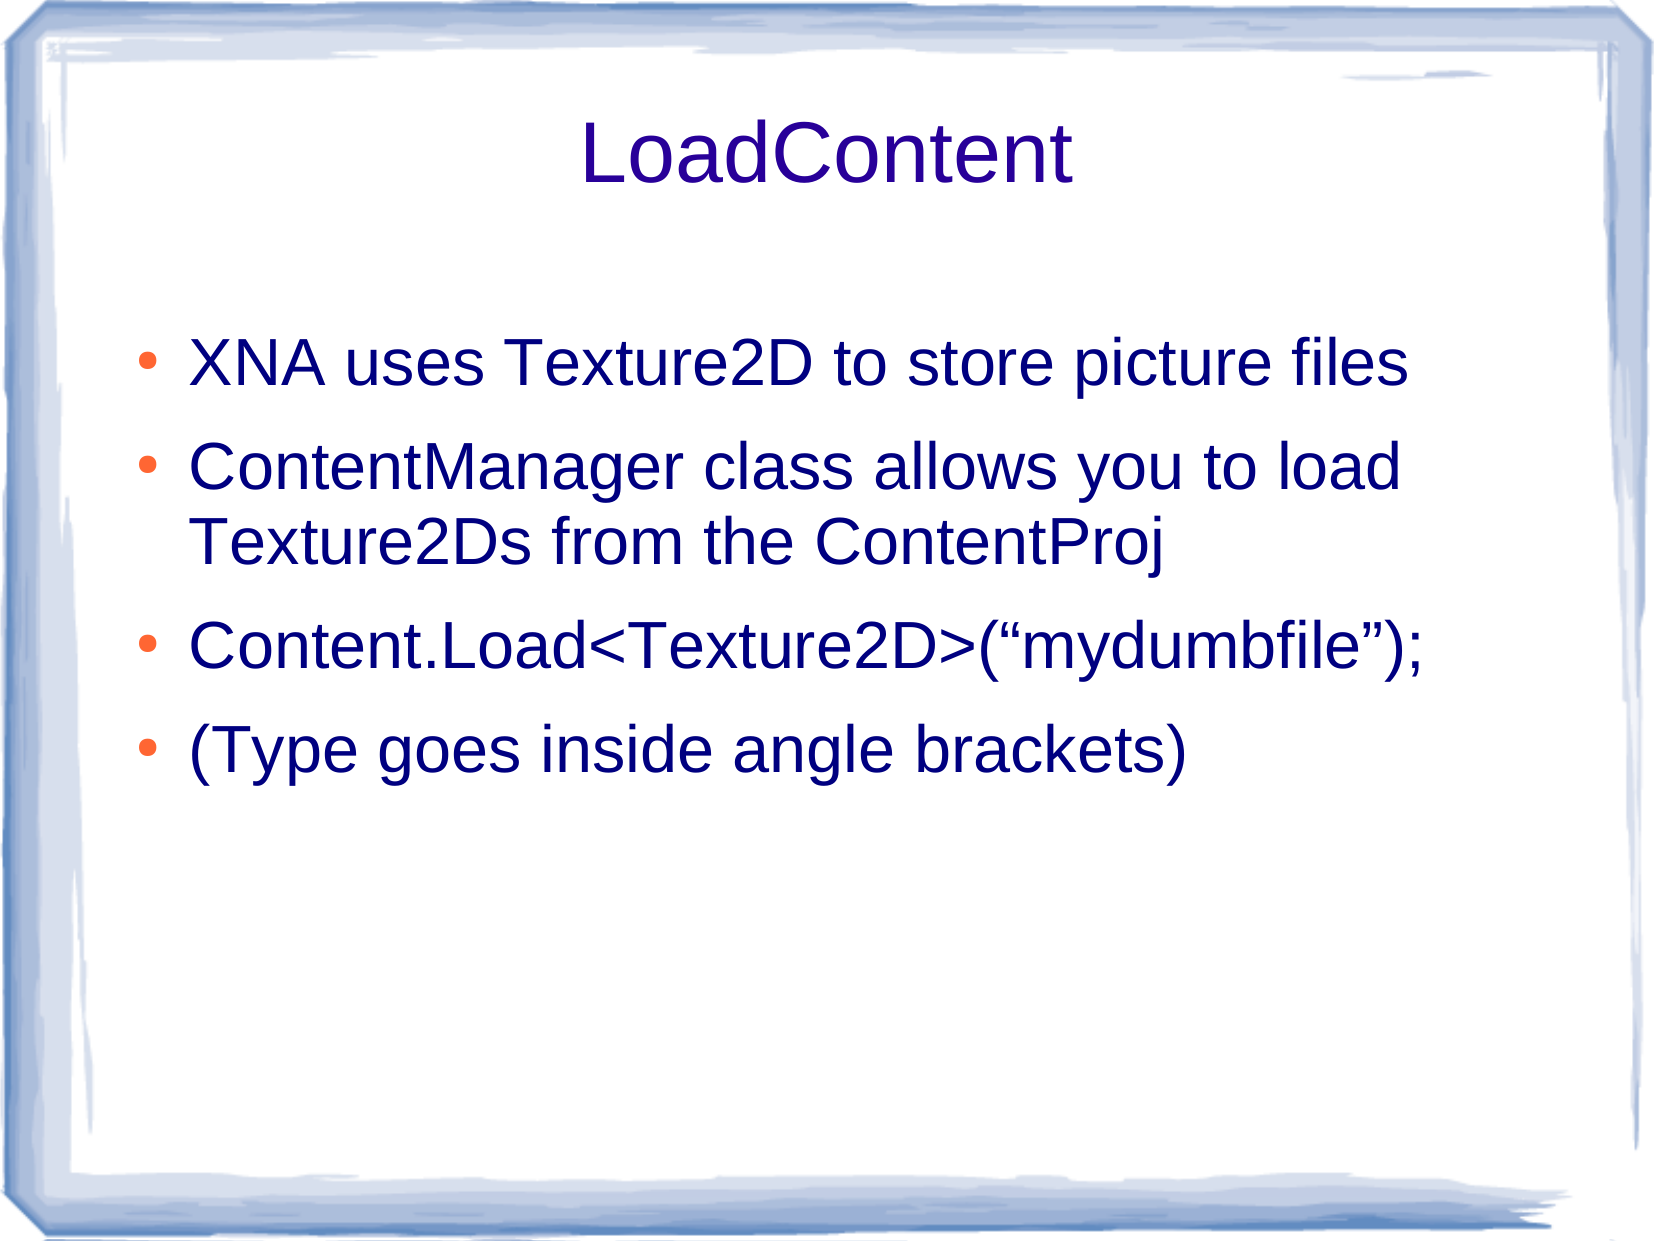

# LoadContent
XNA uses Texture2D to store picture files
ContentManager class allows you to load Texture2Ds from the ContentProj
Content.Load<Texture2D>(“mydumbfile”);
(Type goes inside angle brackets)